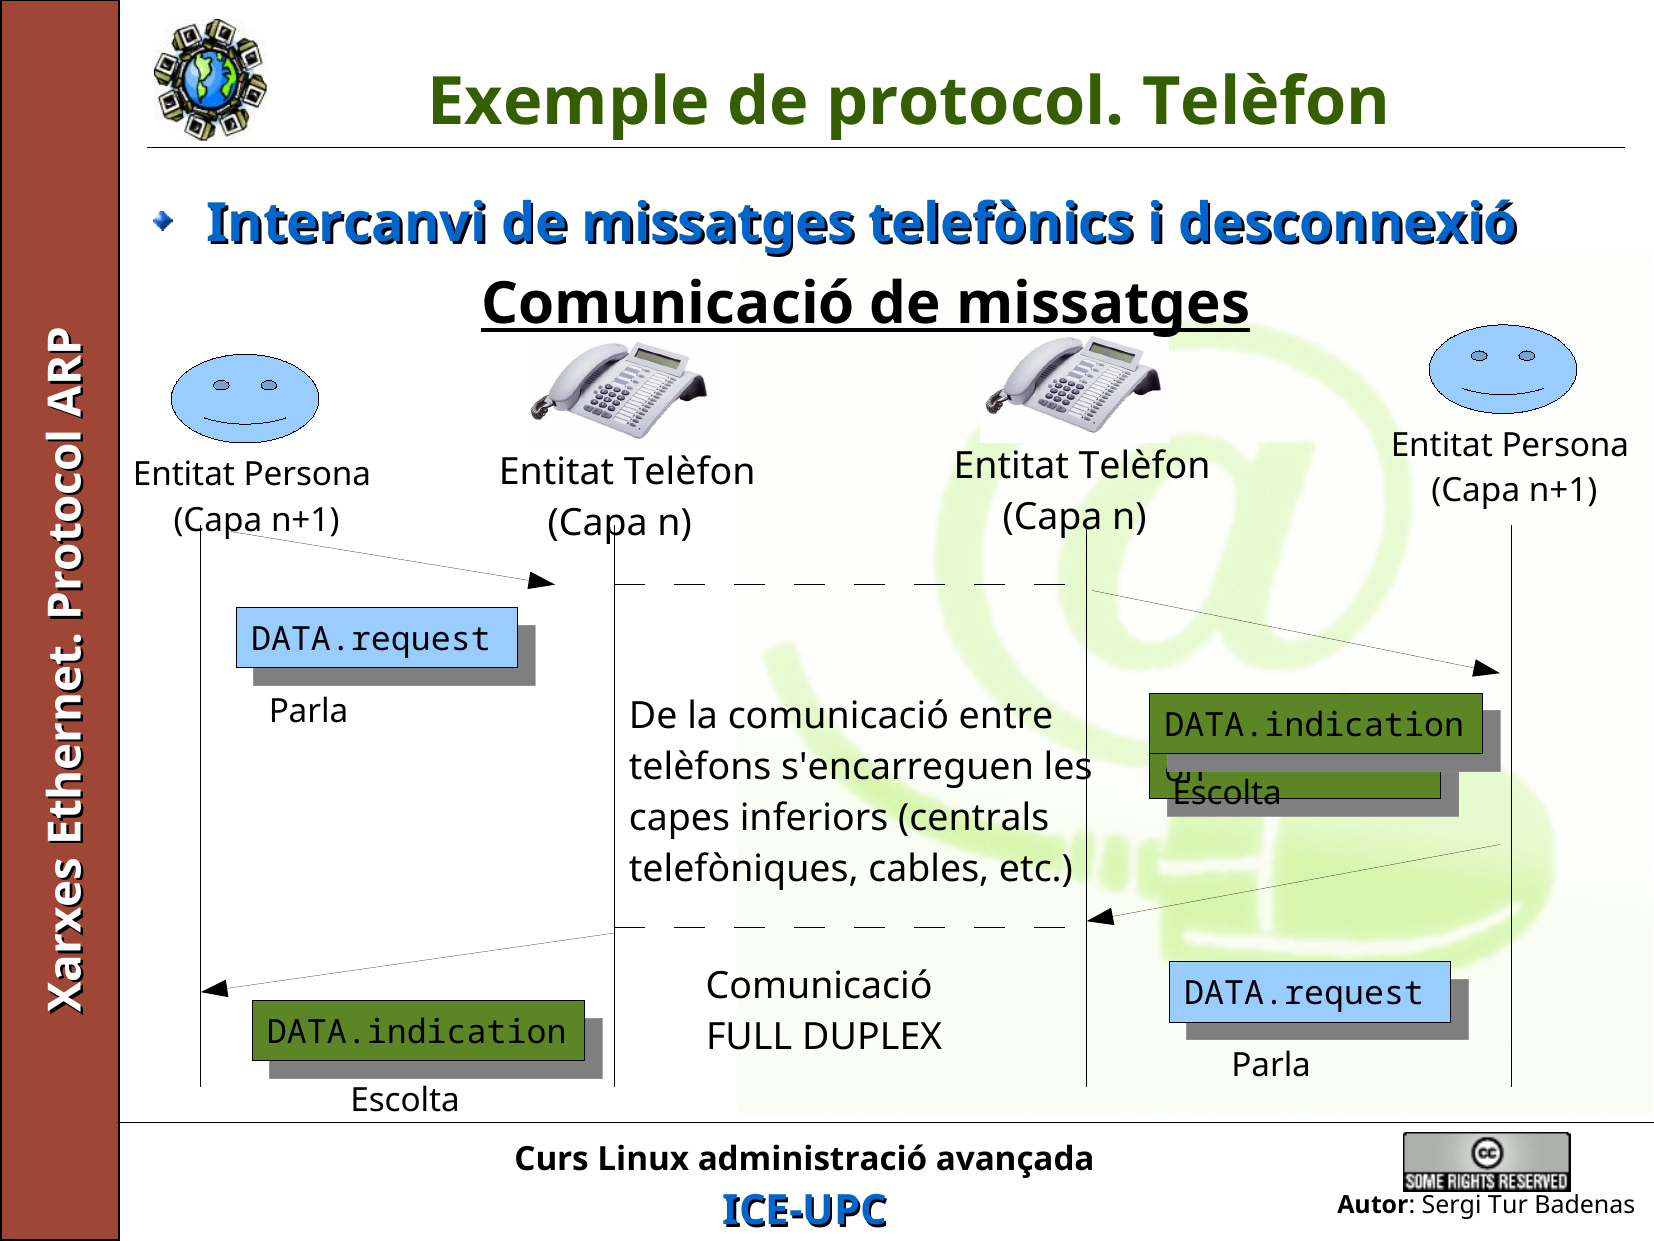

# Exemple de protocol. Telèfon
Intercanvi de missatges telefònics i desconnexió
Comunicació de missatges
Entitat Telèfon
 (Capa n)
Entitat Persona
(Capa n+1)
Entitat Telèfon
 (Capa n)
Entitat Persona
(Capa n+1)
DATA.request
Parla
De la comunicació entre
telèfons s'encarreguen les
capes inferiors (centrals
telefòniques, cables, etc.)
DATA.indication
DATA.indication
Escolta
Comunicació
FULL DUPLEX
DATA.request
DATA.indication
Parla
Escolta